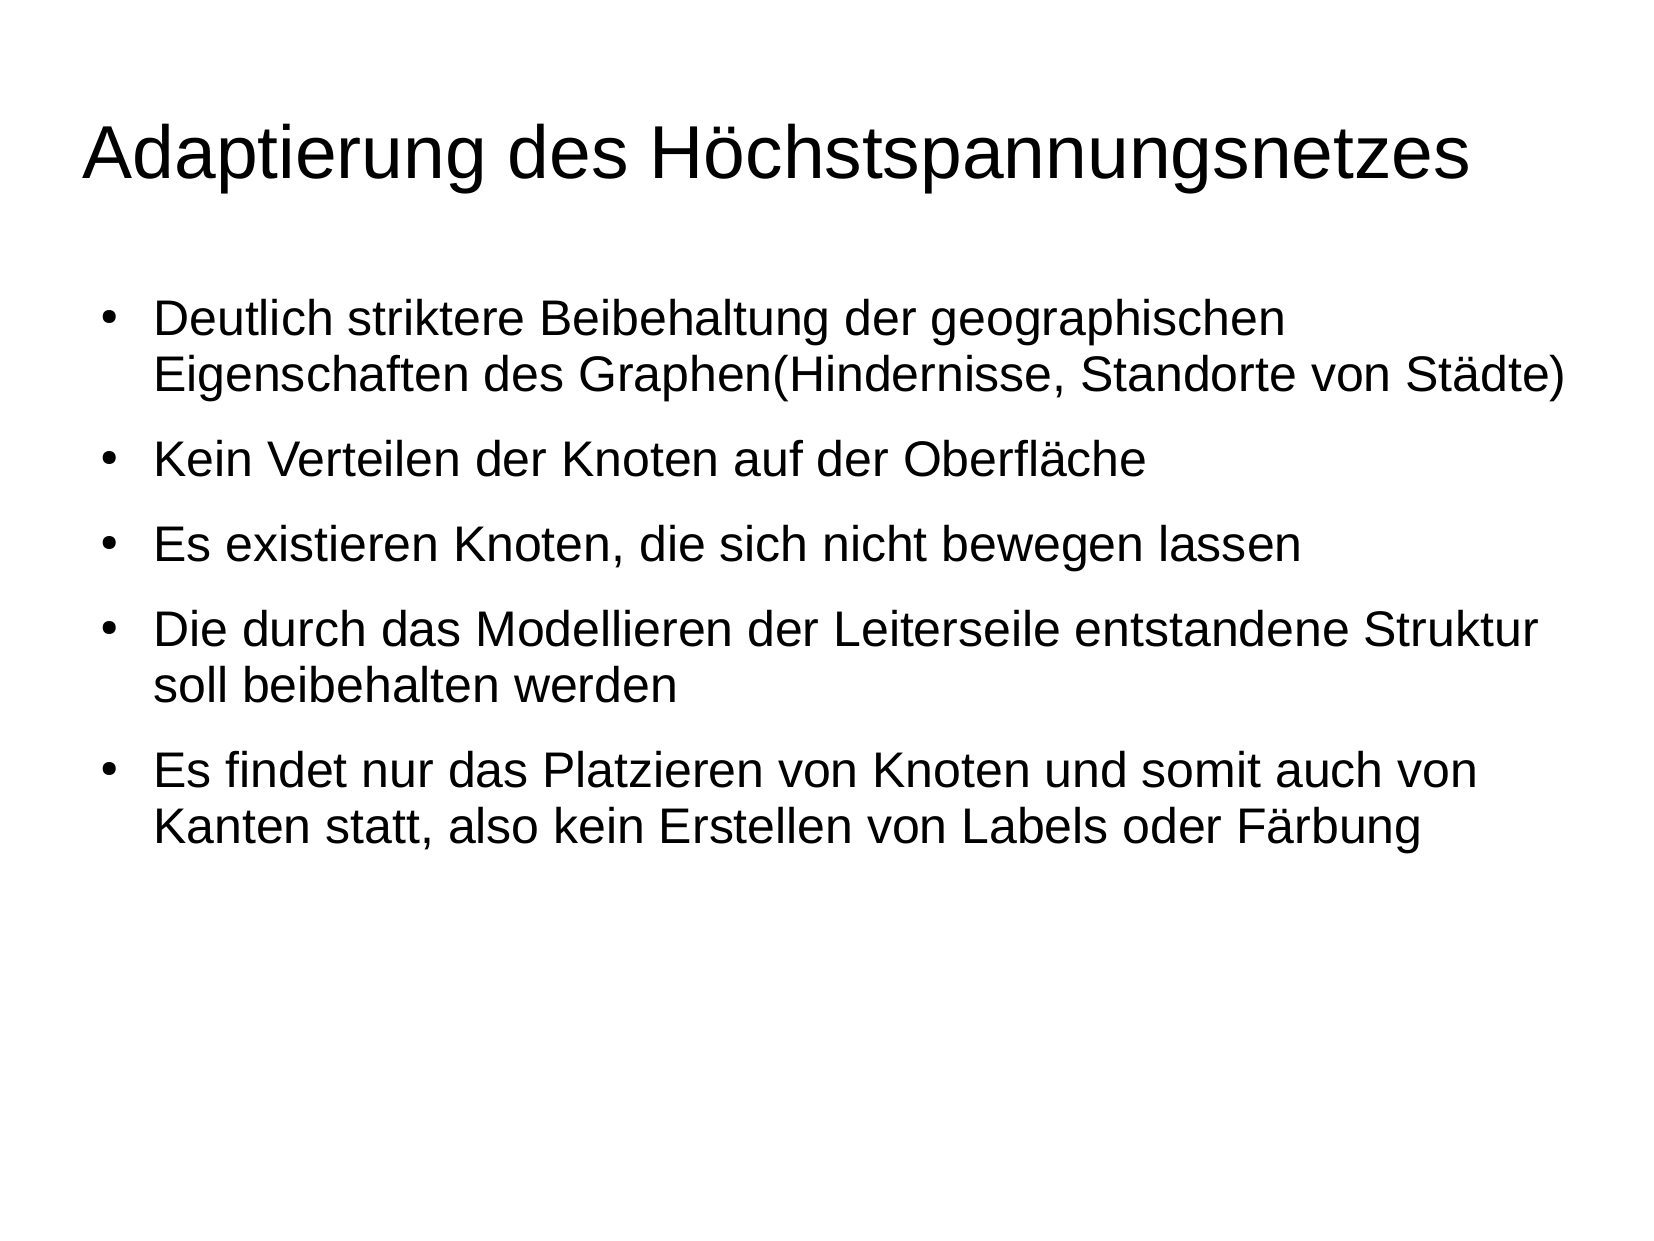

# Adaptierung des Höchstspannungsnetzes
Deutlich striktere Beibehaltung der geographischen Eigenschaften des Graphen(Hindernisse, Standorte von Städte)
Kein Verteilen der Knoten auf der Oberfläche
Es existieren Knoten, die sich nicht bewegen lassen
Die durch das Modellieren der Leiterseile entstandene Struktur soll beibehalten werden
Es findet nur das Platzieren von Knoten und somit auch von Kanten statt, also kein Erstellen von Labels oder Färbung